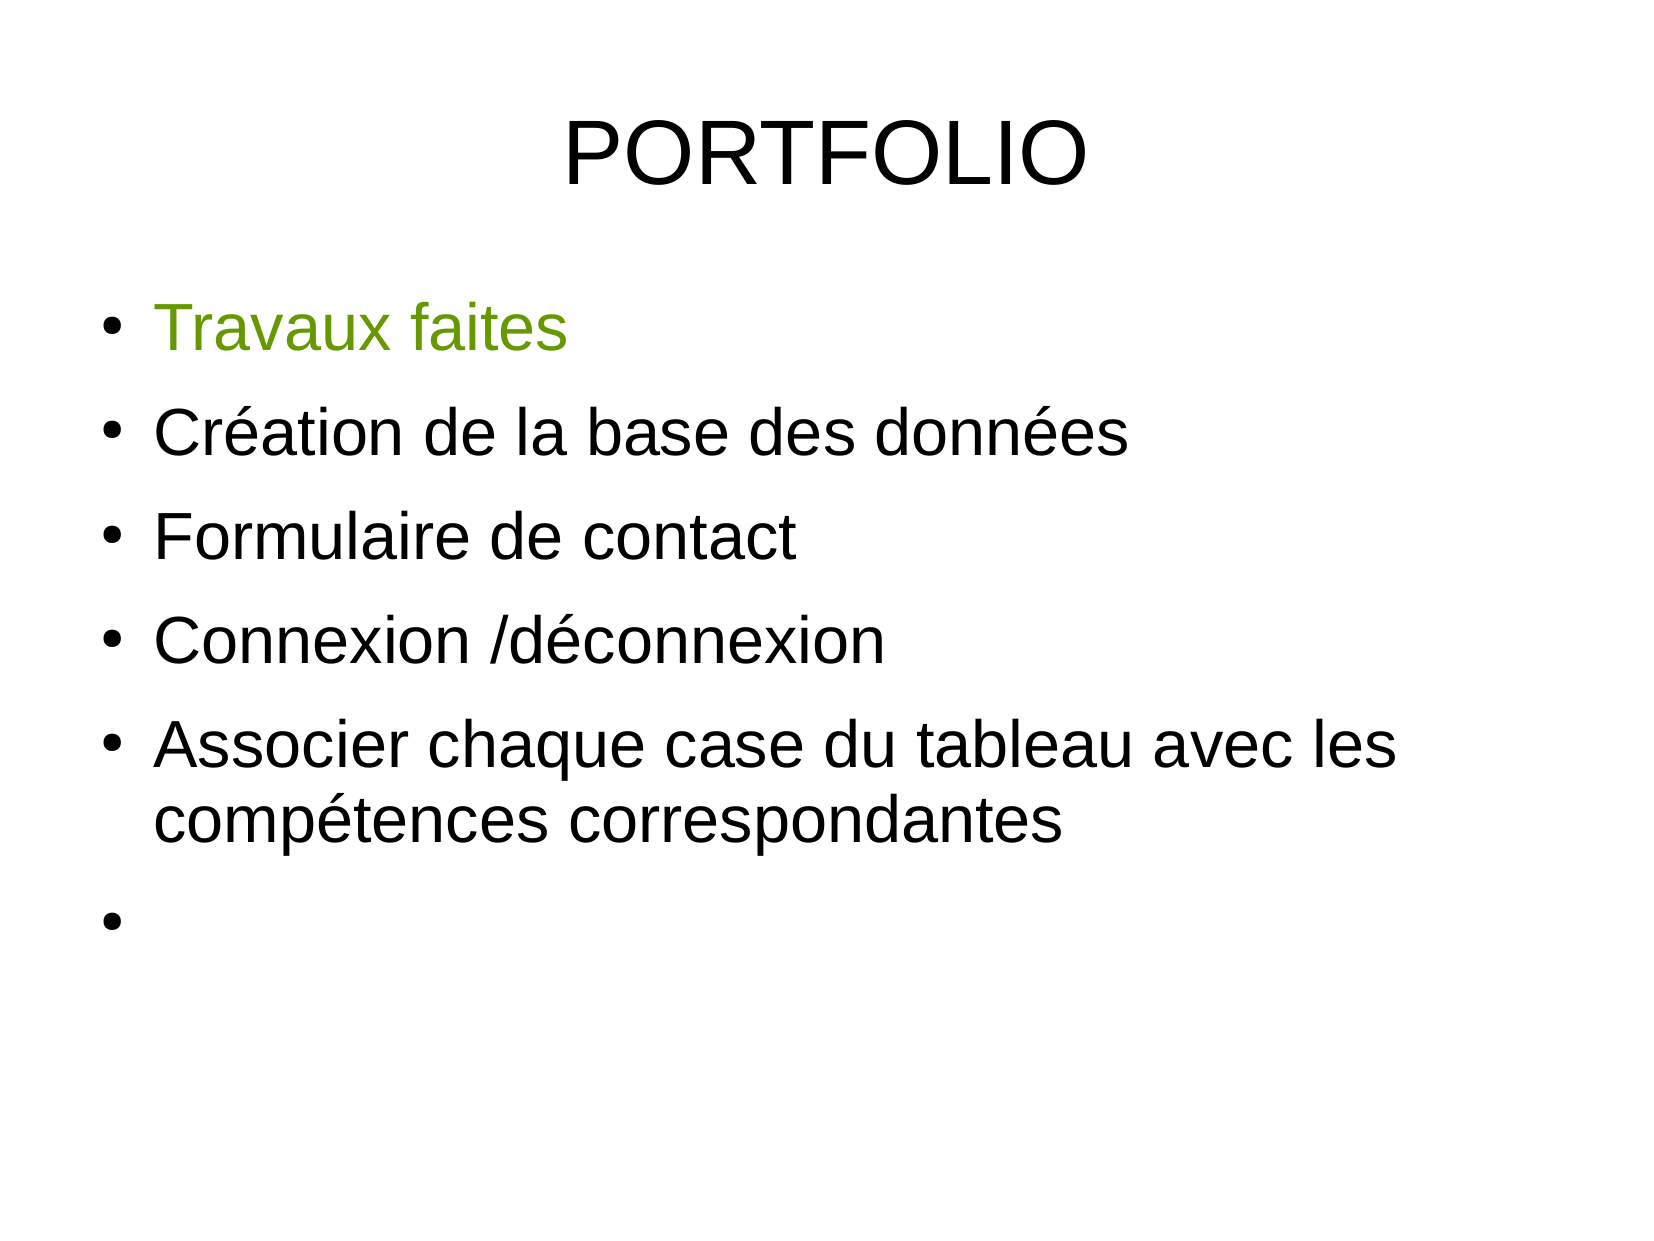

# PORTFOLIO
Travaux faites
Création de la base des données
Formulaire de contact
Connexion /déconnexion
Associer chaque case du tableau avec les compétences correspondantes